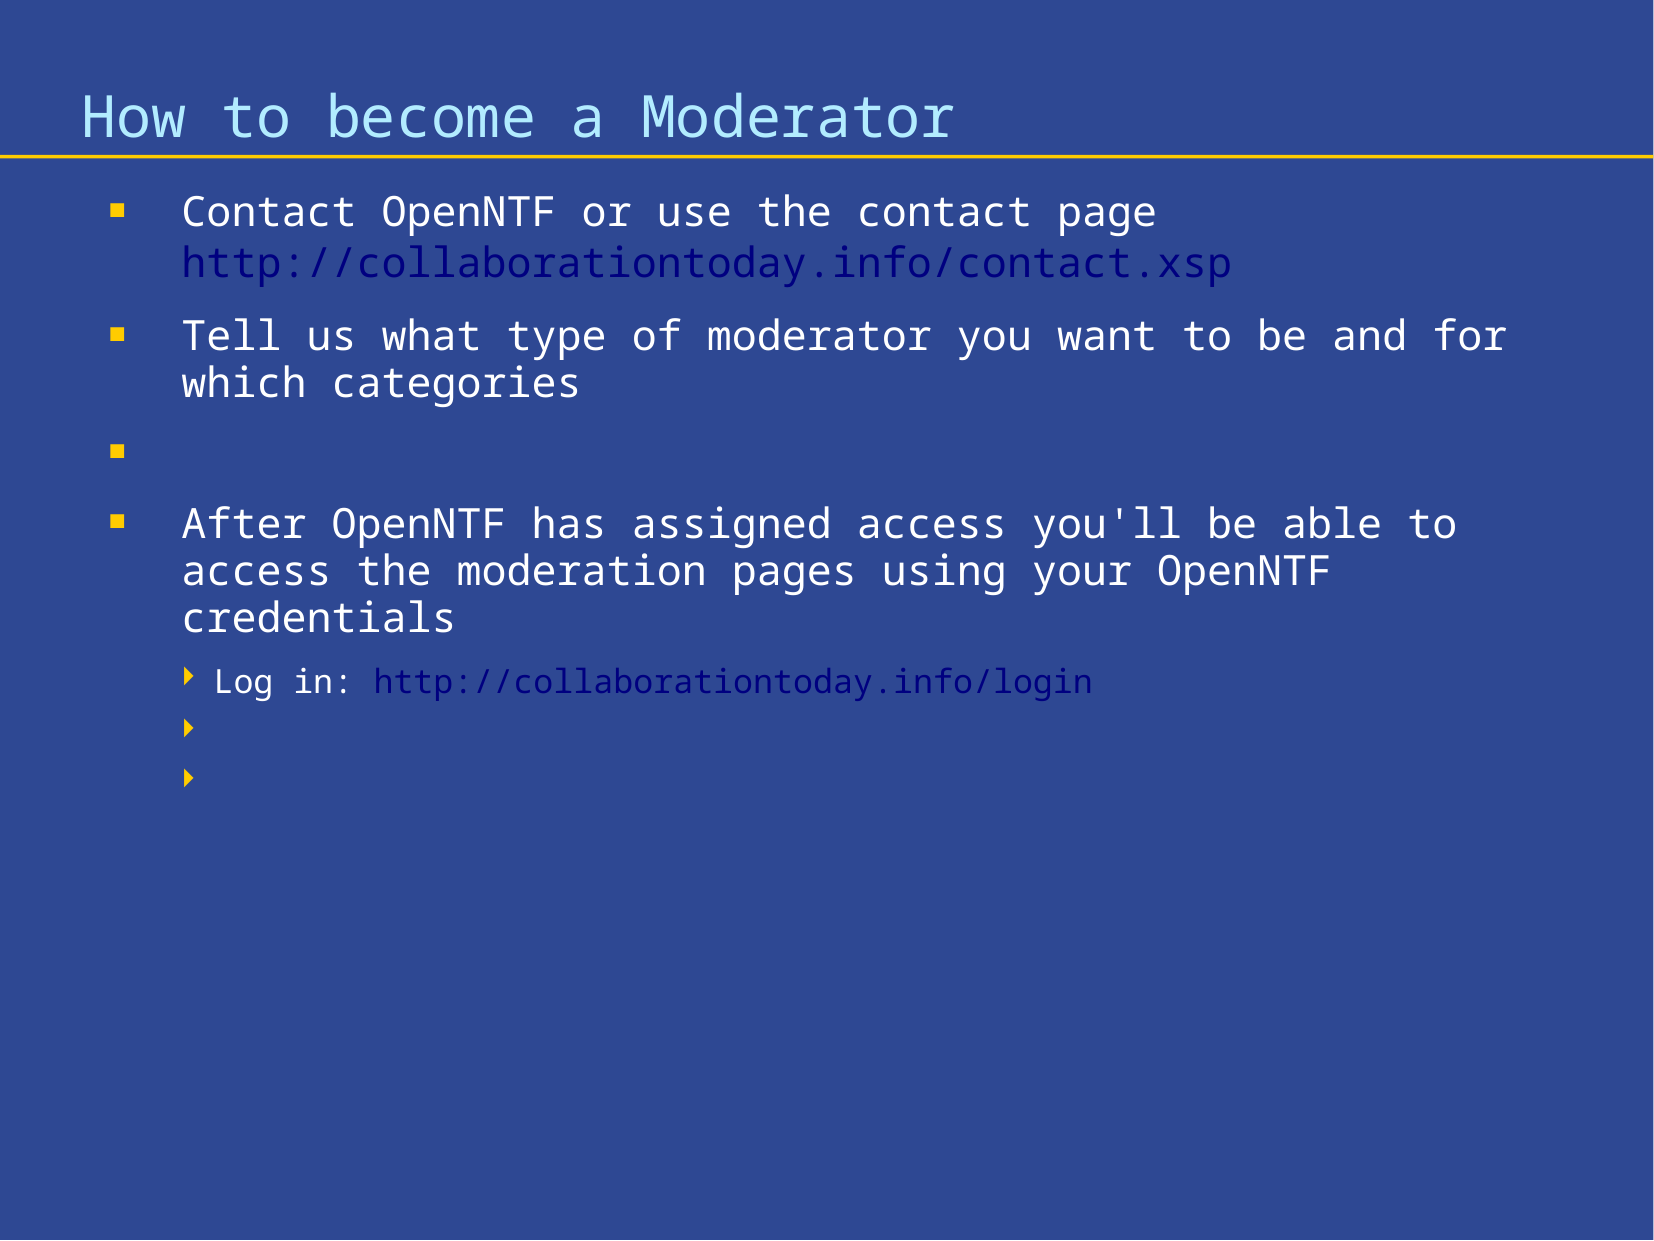

# How to become a Moderator
Contact OpenNTF or use the contact page http://collaborationtoday.info/contact.xsp
Tell us what type of moderator you want to be and for which categories
After OpenNTF has assigned access you'll be able to access the moderation pages using your OpenNTF credentials
Log in: http://collaborationtoday.info/login